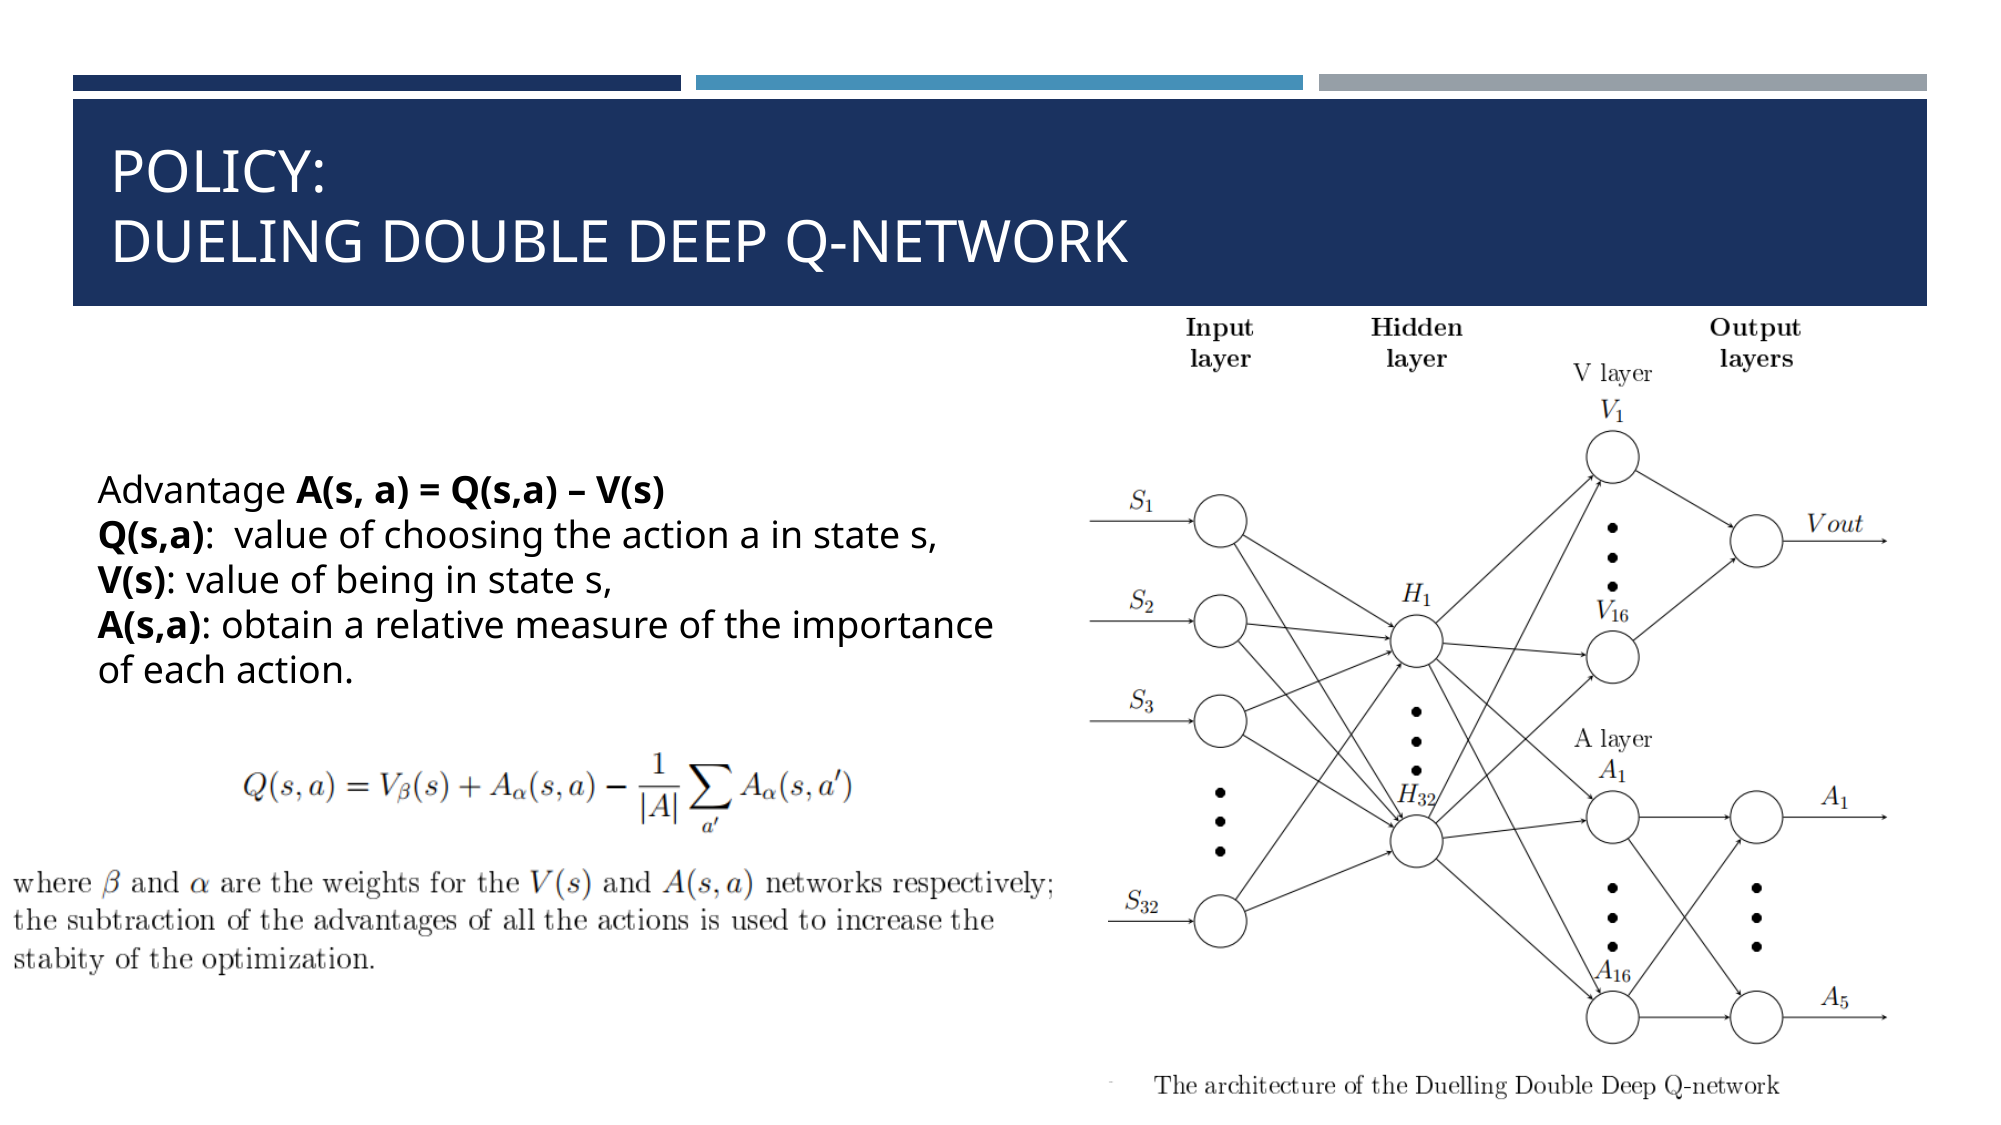

# Policy: Dueling Double Deep Q-Network
Advantage A(s, a) = Q(s,a) – V(s)
Q(s,a): value of choosing the action a in state s,
V(s): value of being in state s,
A(s,a): obtain a relative measure of the importance of each action.